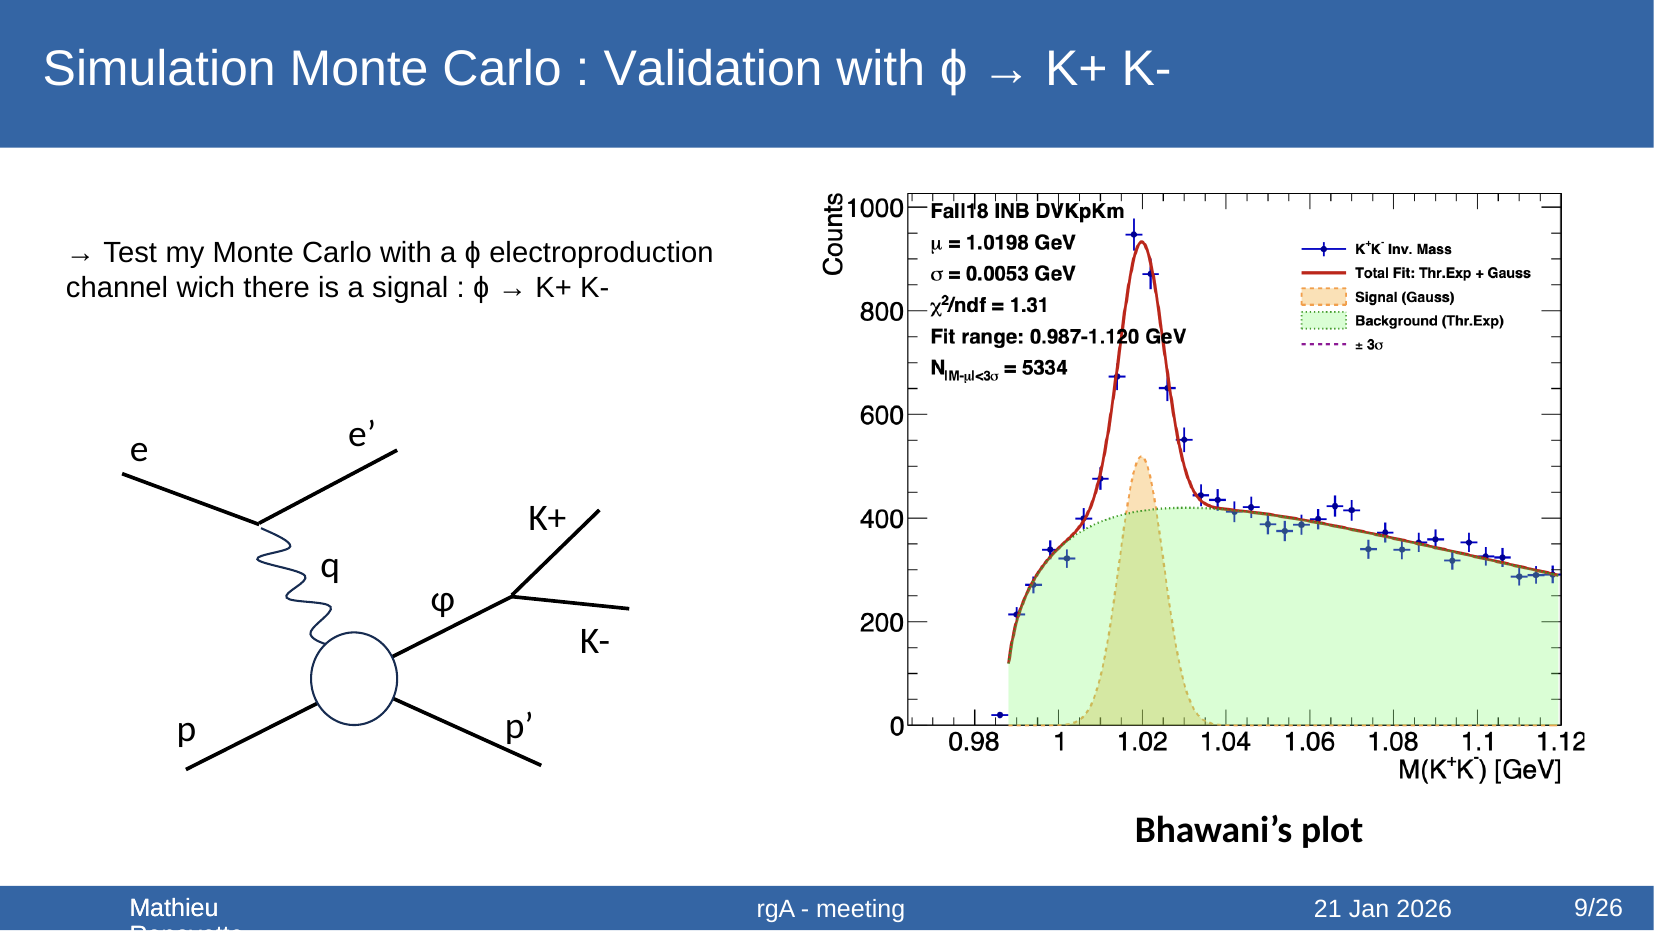

Simulation Monte Carlo : Validation with ɸ → K+ K-
→ Test my Monte Carlo with a ɸ electroproduction channel wich there is a signal : ɸ → K+ K-
e’
e
K+
q
ɸ
K-
p’
p
Bhawani’s plot
Mathieu Ronayette
9/26
Mathieu Ronayette
 rgA - meeting
21 Jan 2026